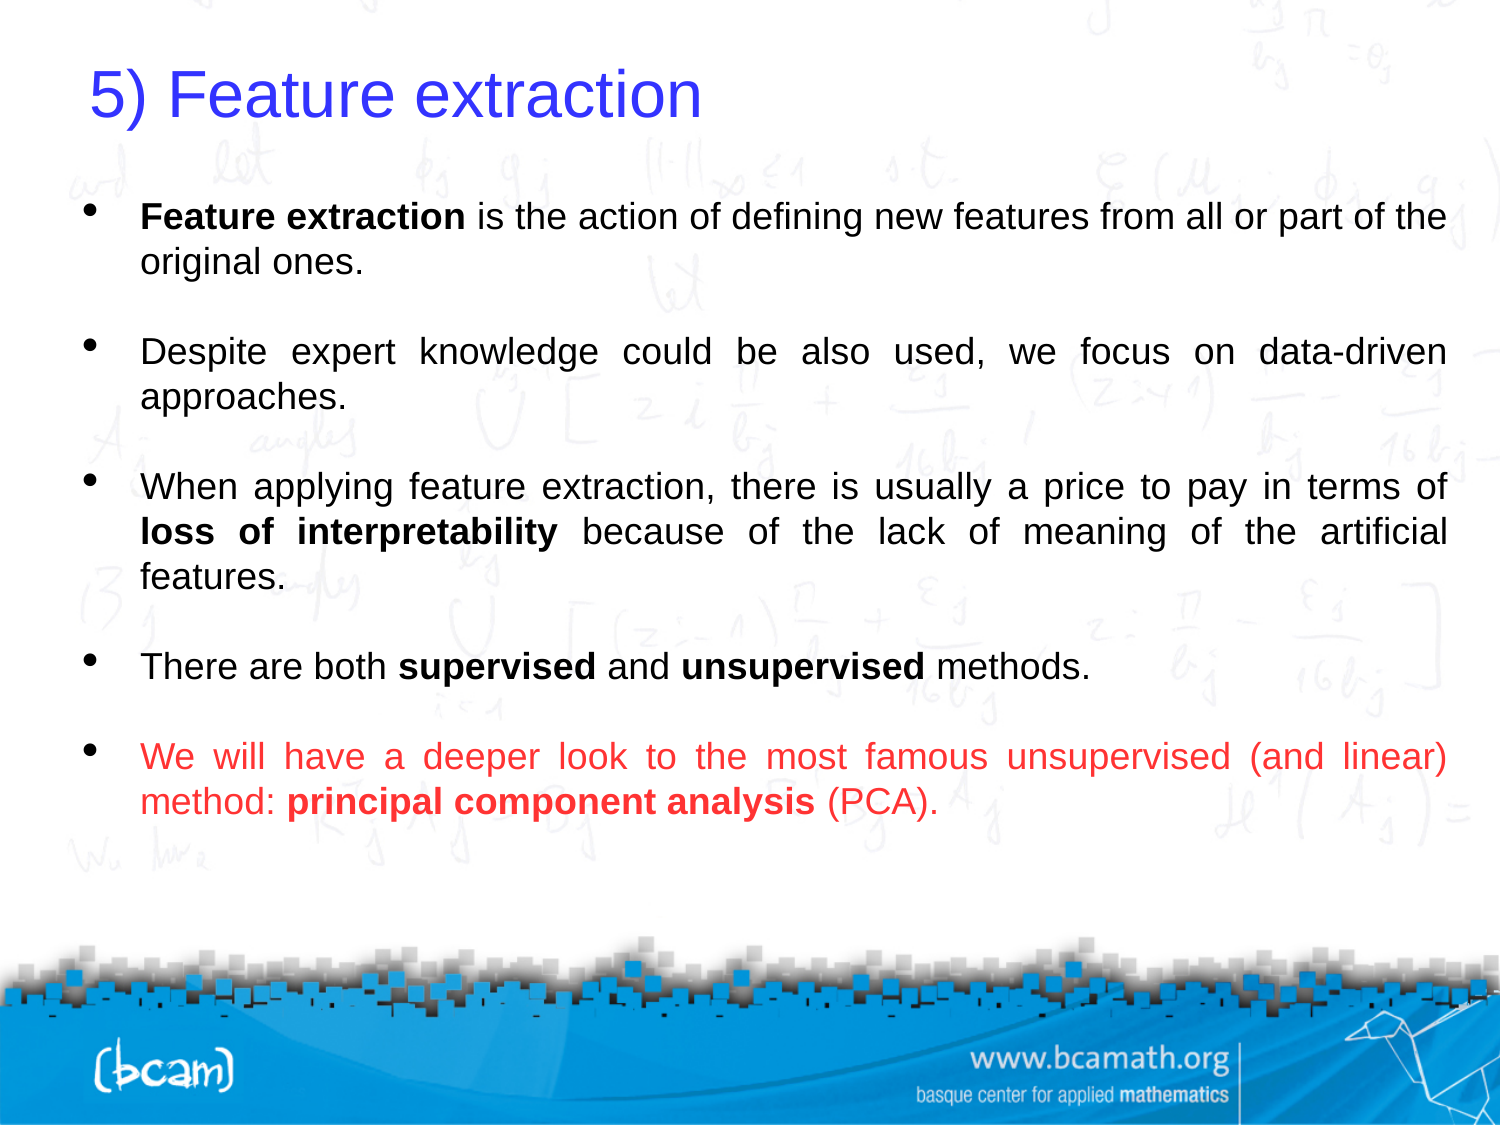

5) Feature extraction
Feature extraction is the action of defining new features from all or part of the original ones.
Despite expert knowledge could be also used, we focus on data-driven approaches.
When applying feature extraction, there is usually a price to pay in terms of loss of interpretability because of the lack of meaning of the artificial features.
There are both supervised and unsupervised methods.
We will have a deeper look to the most famous unsupervised (and linear) method: principal component analysis (PCA).